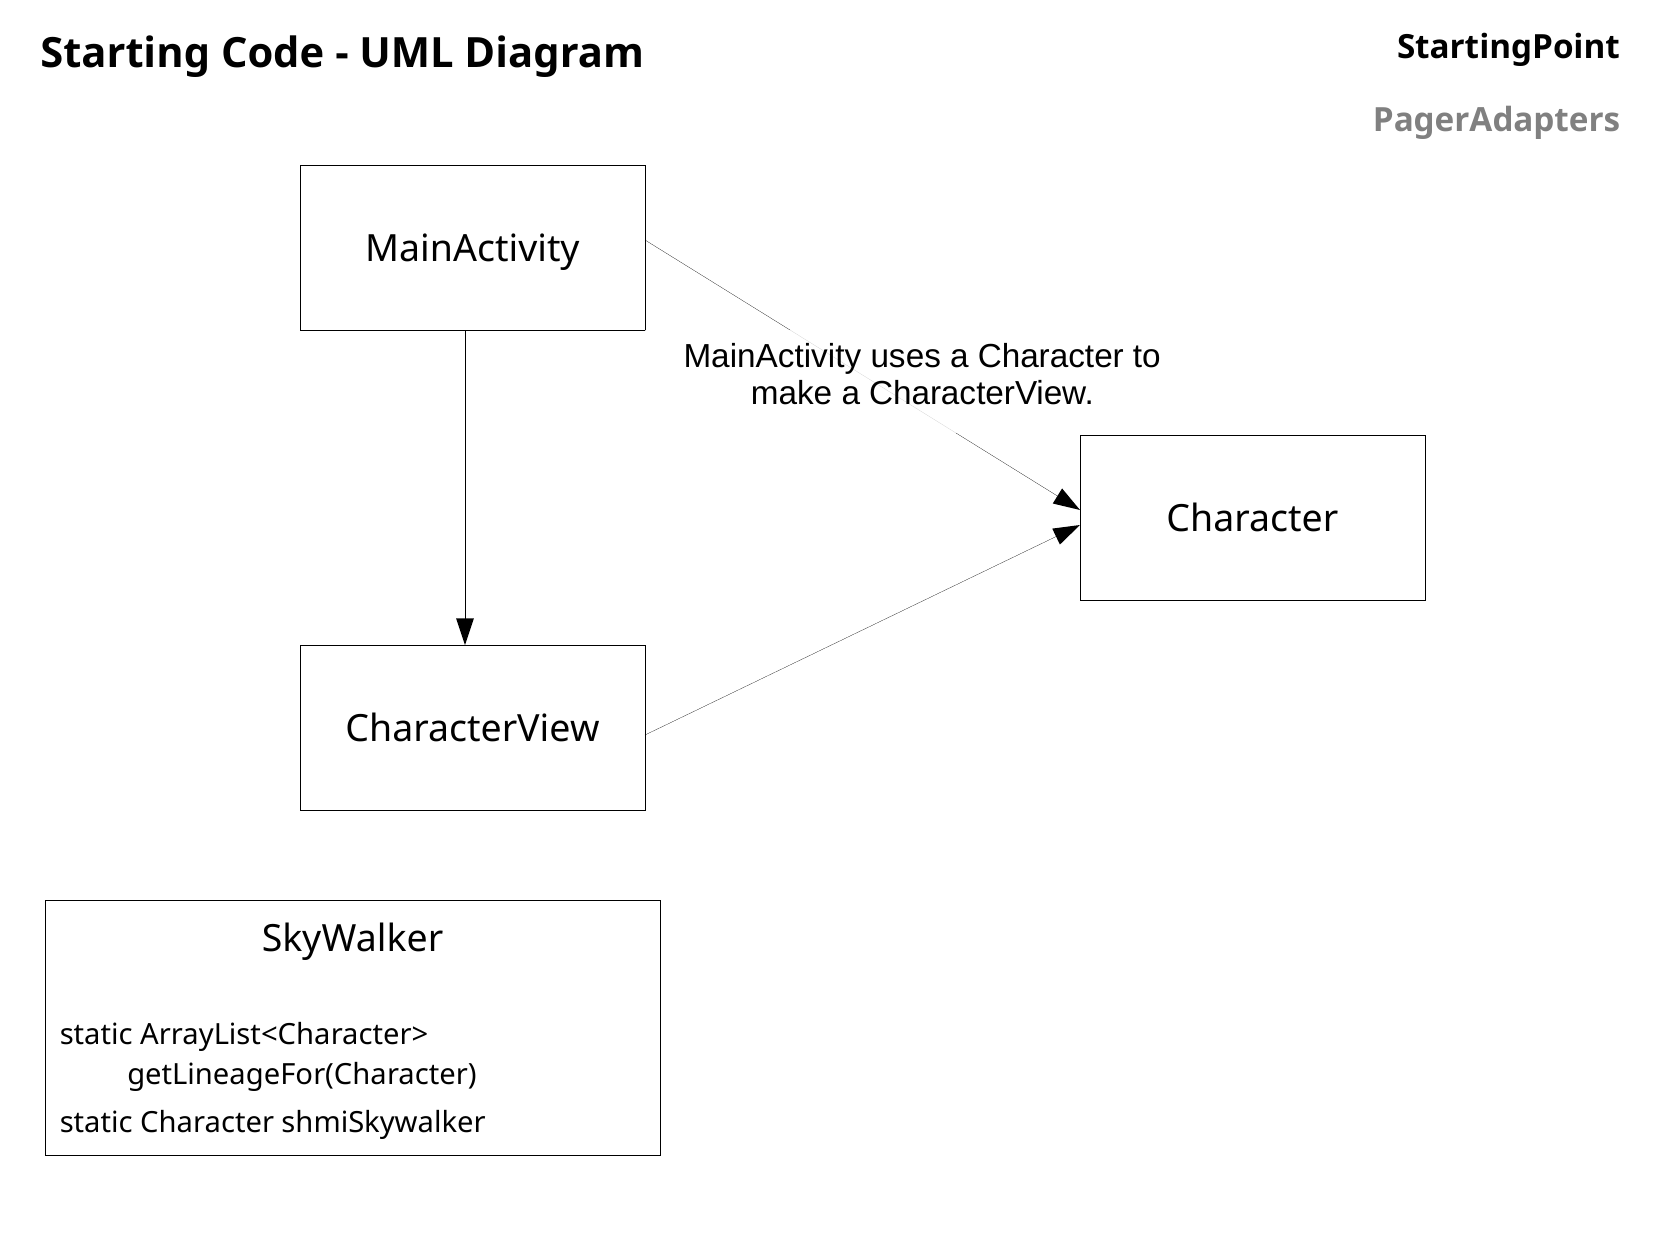

| Starting Code - UML Diagram | StartingPoint |
| --- | --- |
| | PagerAdapters |
MainActivity
MainActivity uses a Character to make a CharacterView.
Character
CharacterView
SkyWalker
static ArrayList<Character>
 getLineageFor(Character)
static Character shmiSkywalker